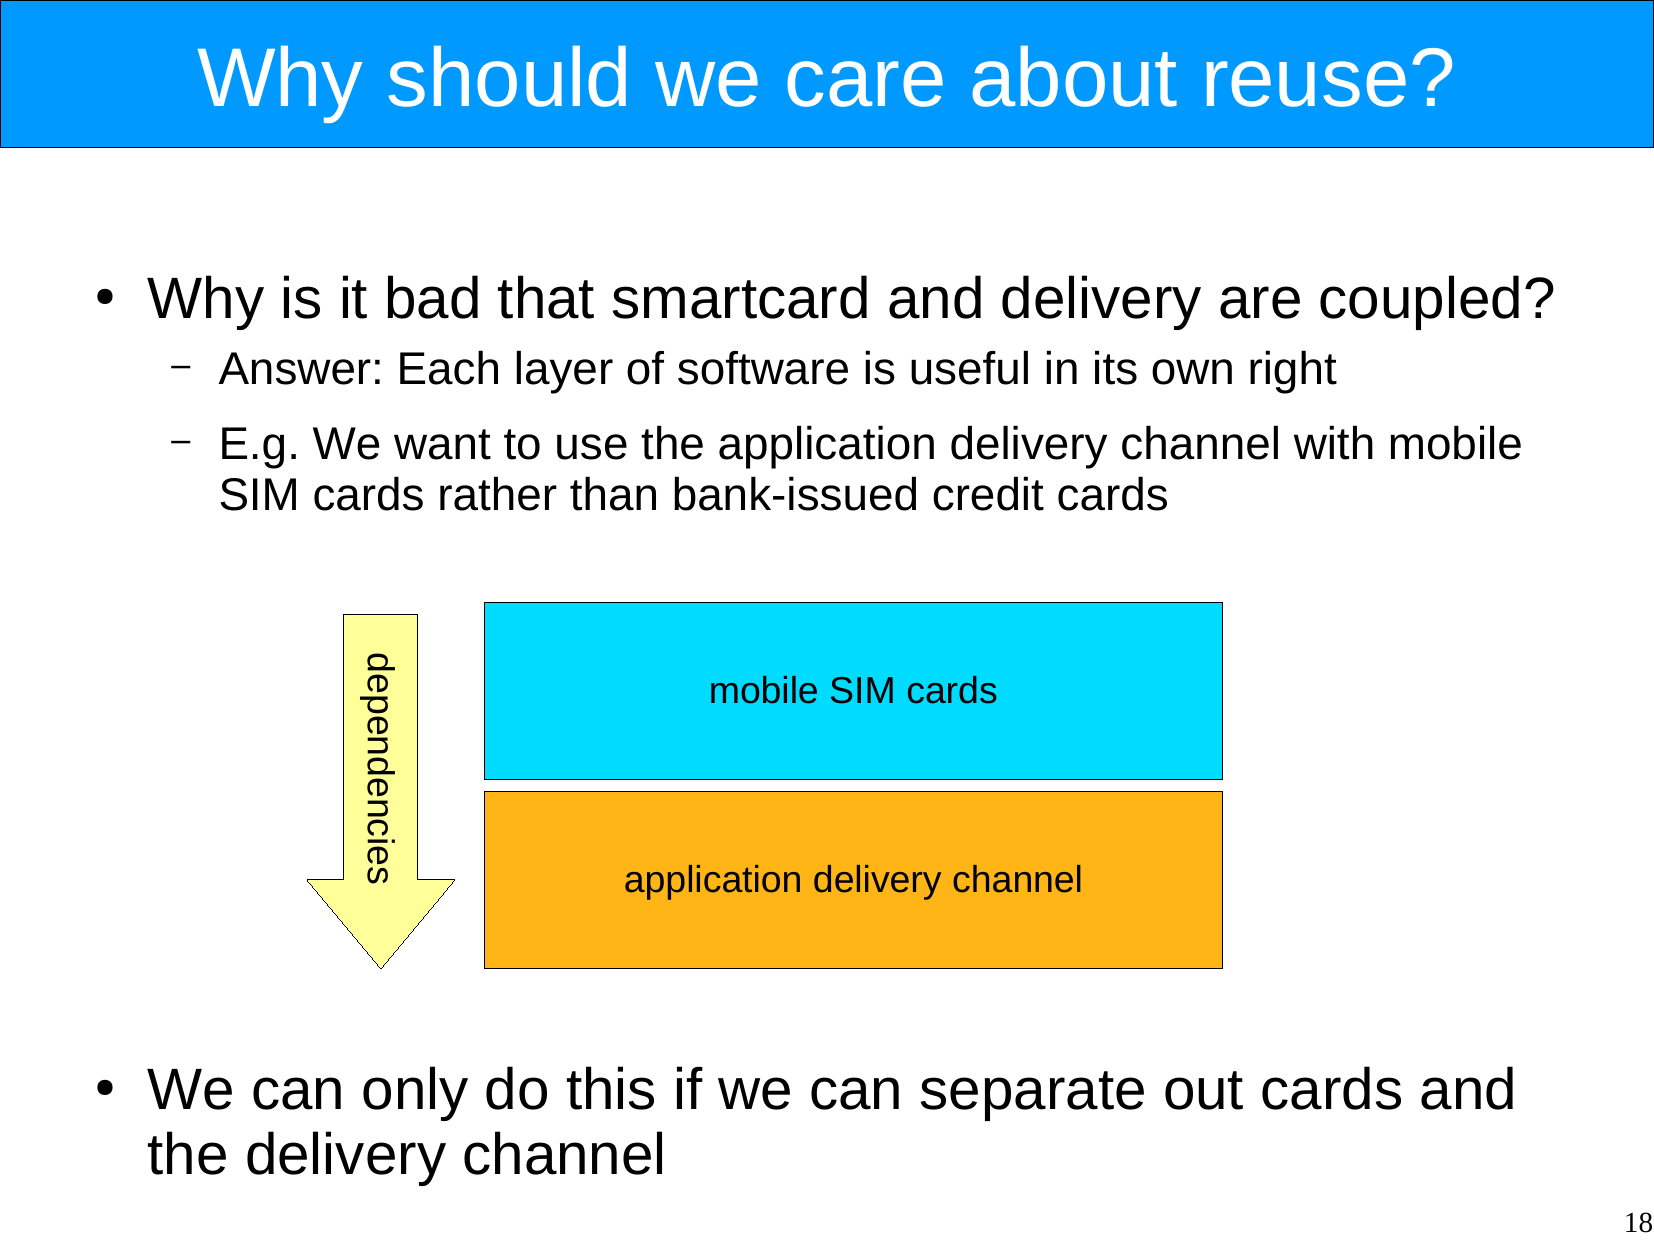

# Why should we care about reuse?
Why is it bad that smartcard and delivery are coupled?
Answer: Each layer of software is useful in its own right
E.g. We want to use the application delivery channel with mobile SIM cards rather than bank-issued credit cards
We can only do this if we can separate out cards and the delivery channel
mobile SIM cards
dependencies
application delivery channel
18